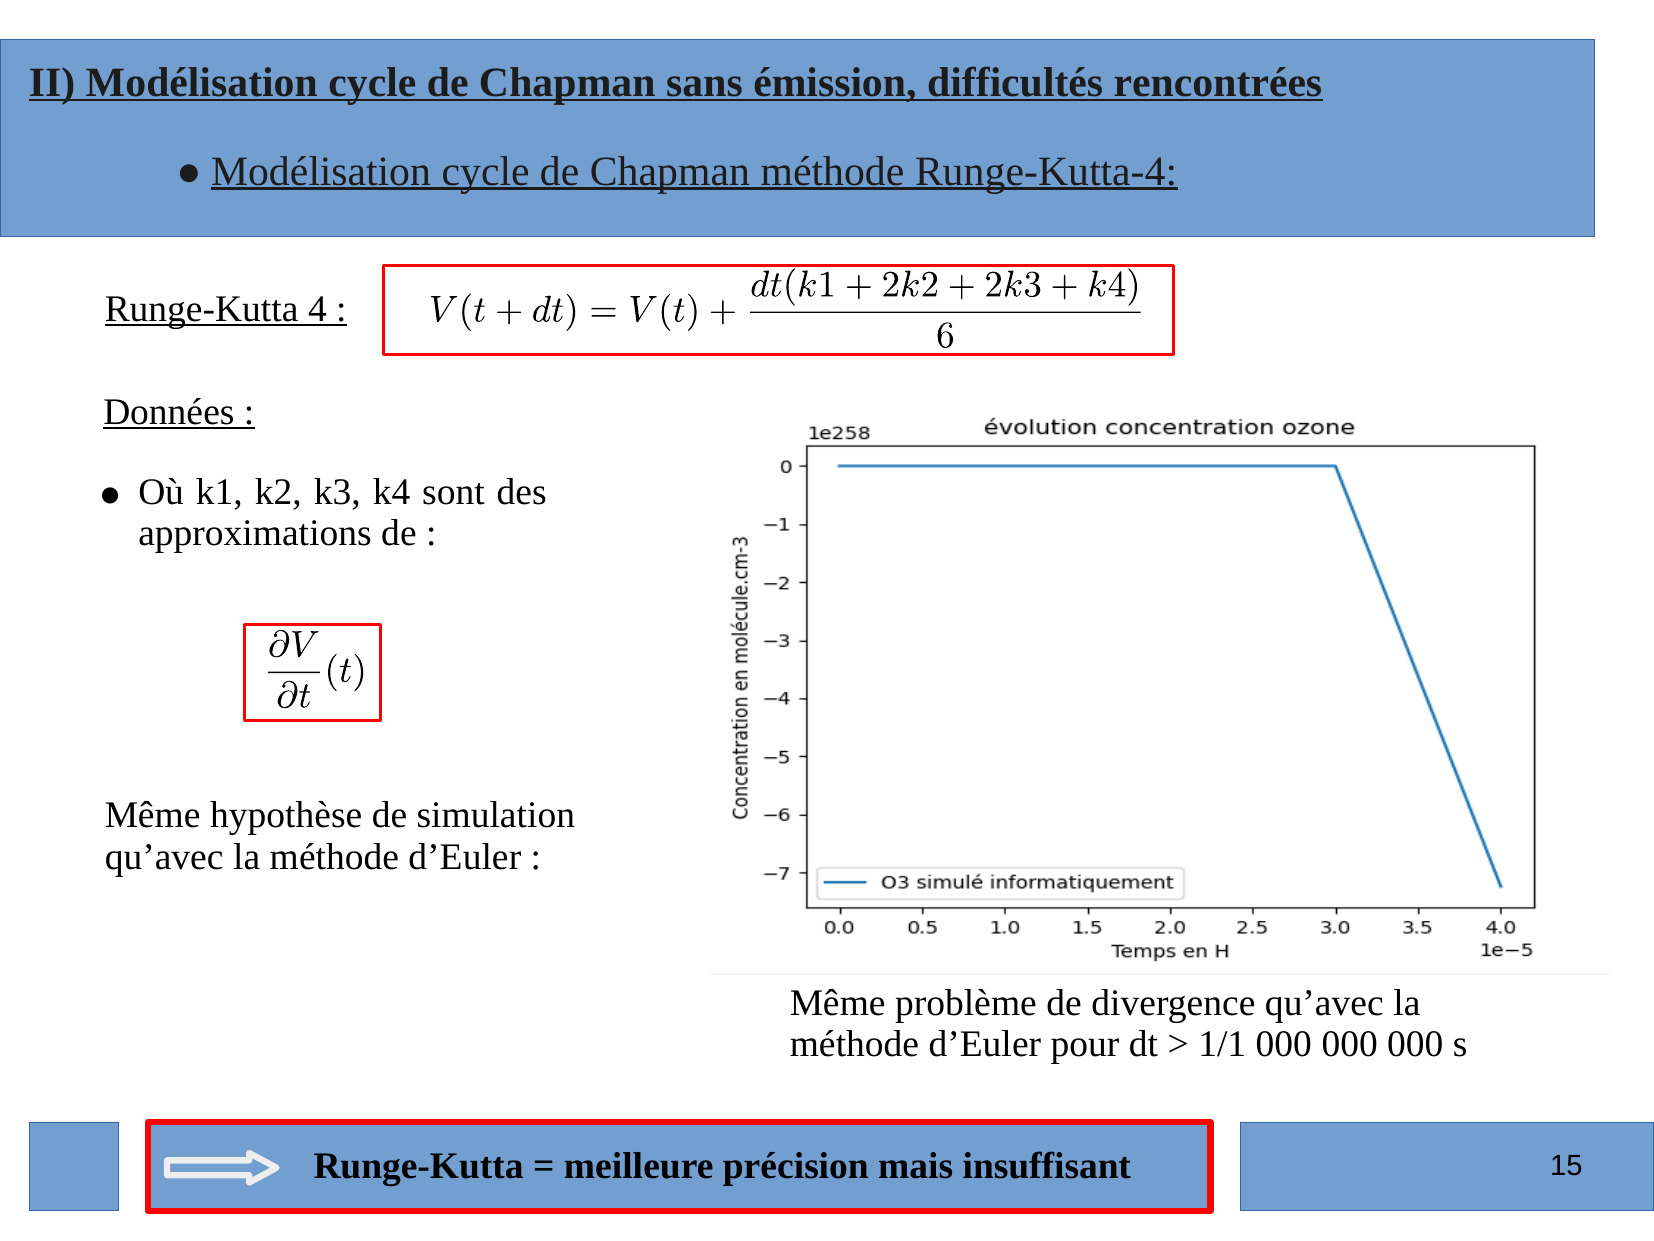

II) Modélisation cycle de Chapman sans émission, difficultés rencontrées
● Modélisation cycle de Chapman méthode Runge-Kutta-4:
Runge-Kutta 4 :
Données :
Où k1, k2, k3, k4 sont des approximations de :
●
Même hypothèse de simulation qu’avec la méthode d’Euler :
Même problème de divergence qu’avec la méthode d’Euler pour dt > 1/1 000 000 000 s
Runge-Kutta = meilleure précision mais insuffisant
15